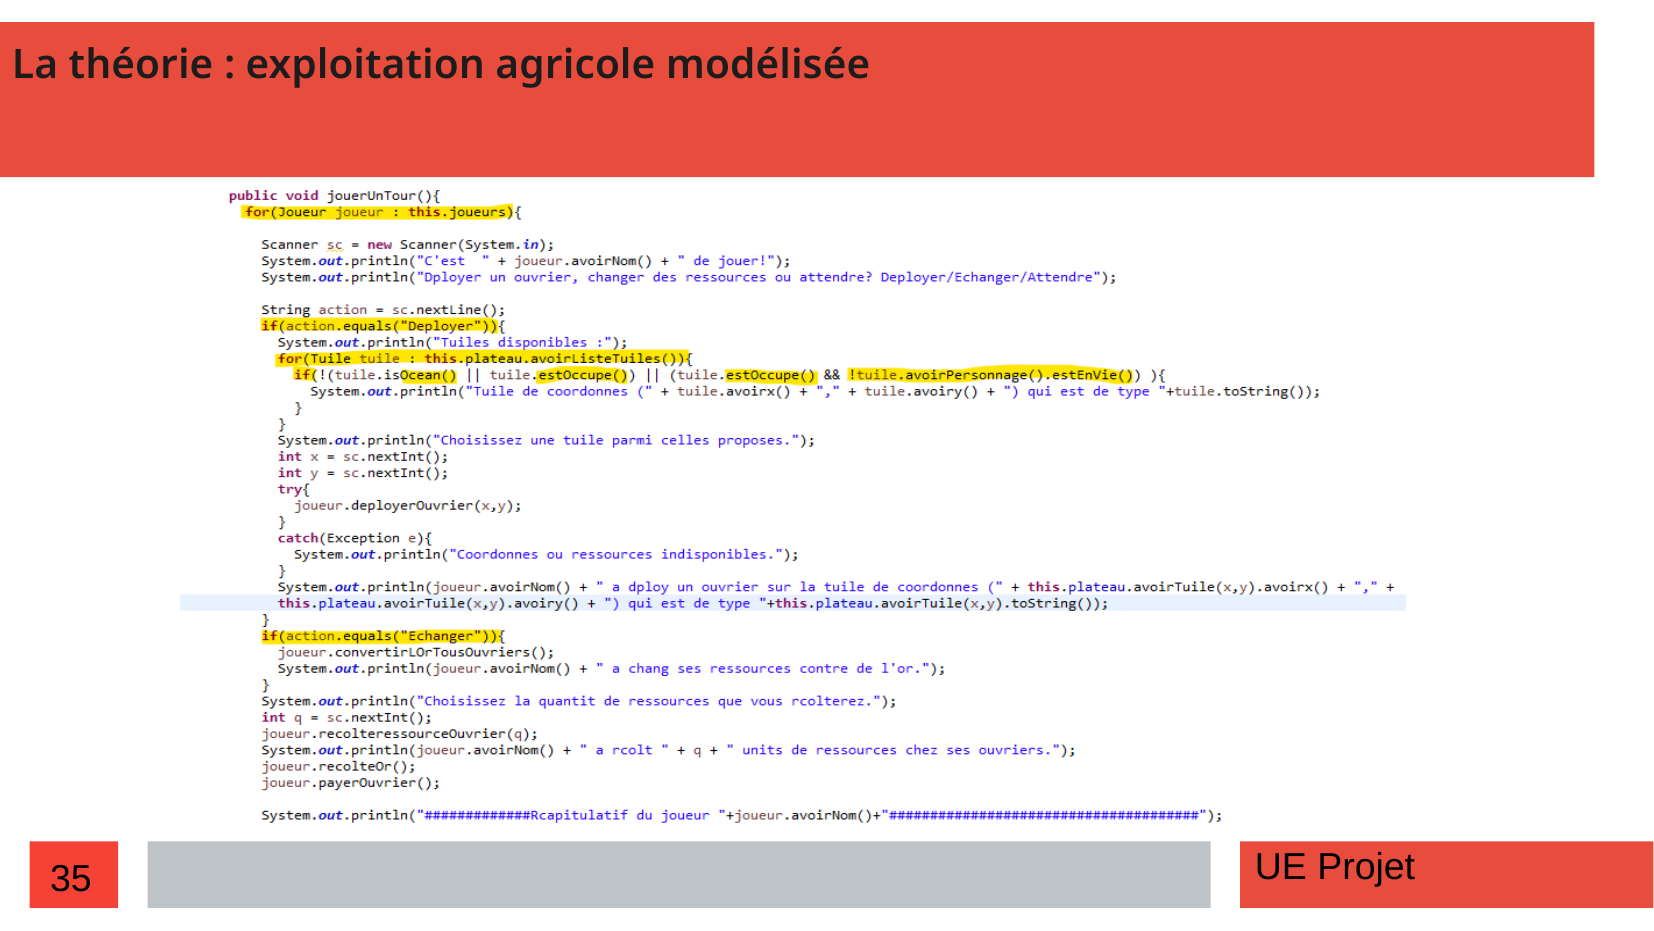

# La théorie : exploitation agricole modélisée
UE Projet
35